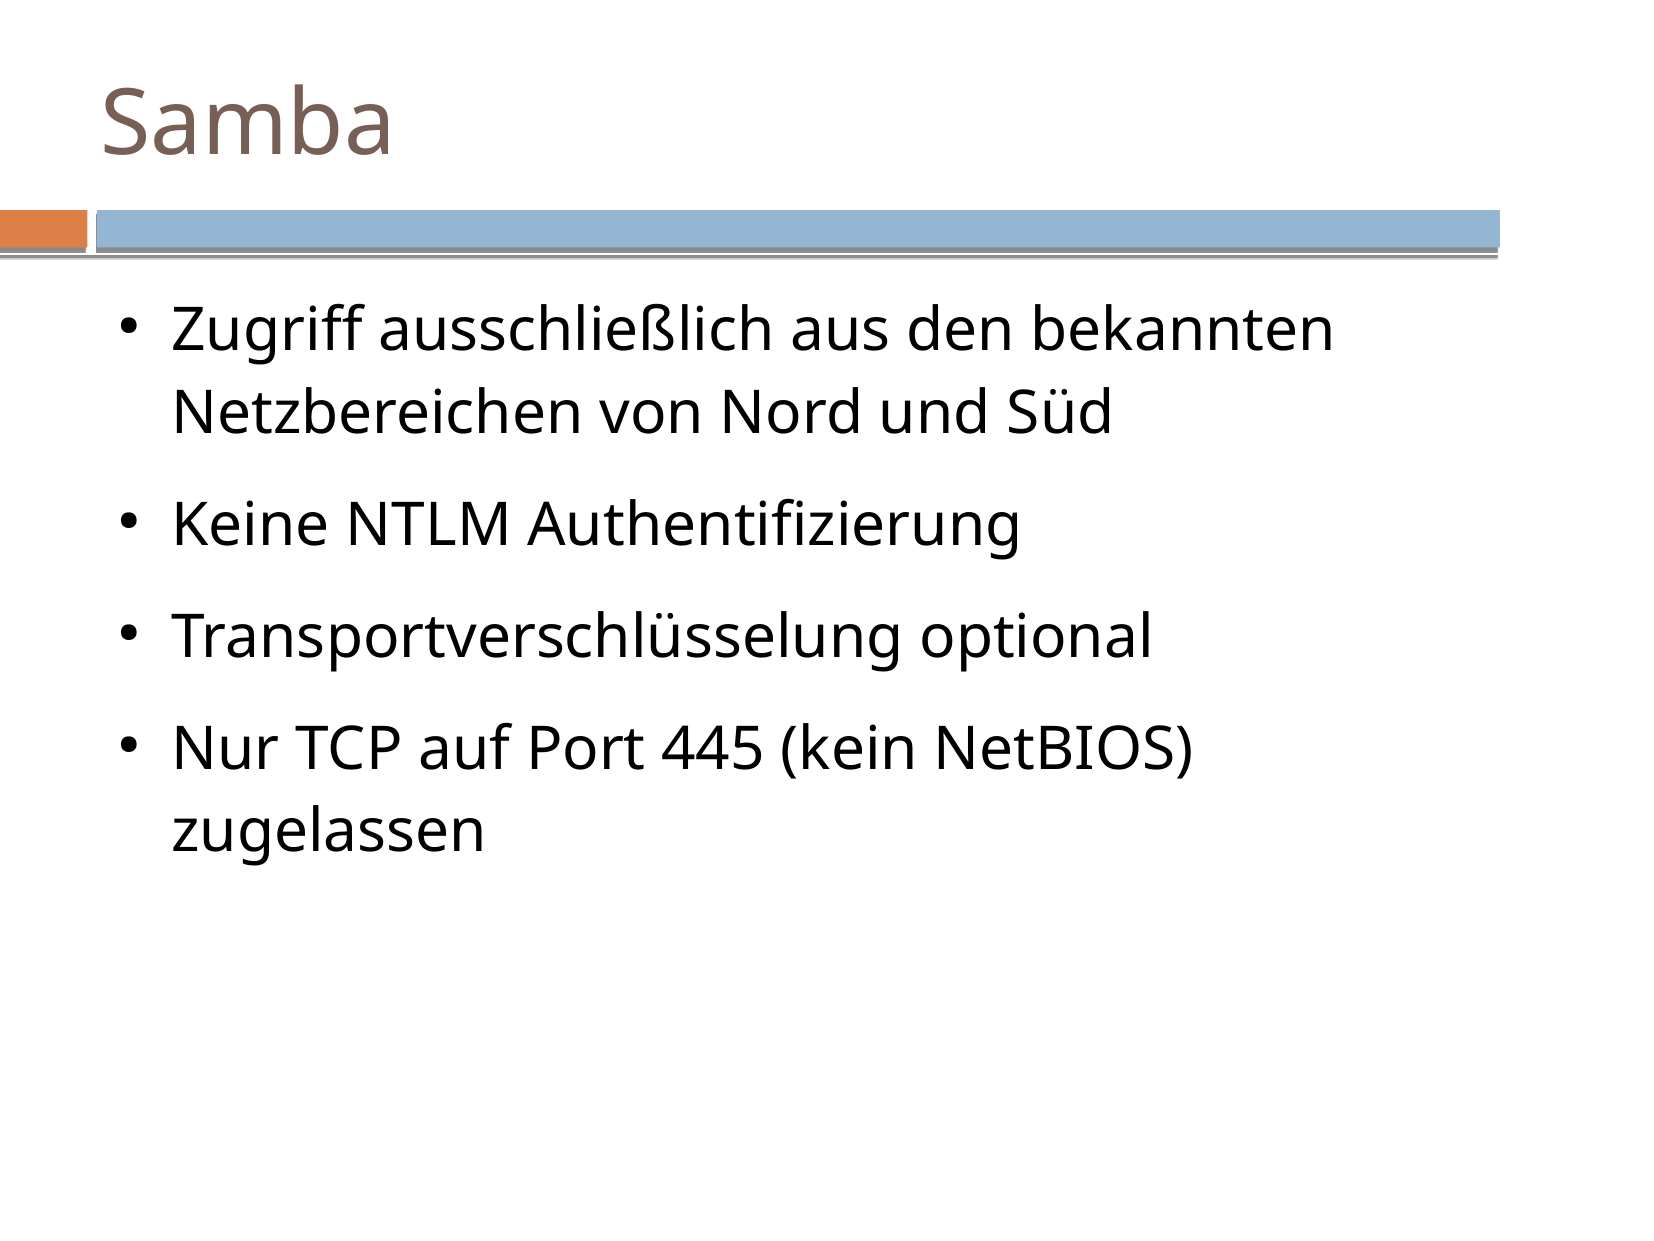

# Samba
Zugriff ausschließlich aus den bekannten Netzbereichen von Nord und Süd
Keine NTLM Authentifizierung
Transportverschlüsselung optional
Nur TCP auf Port 445 (kein NetBIOS) zugelassen